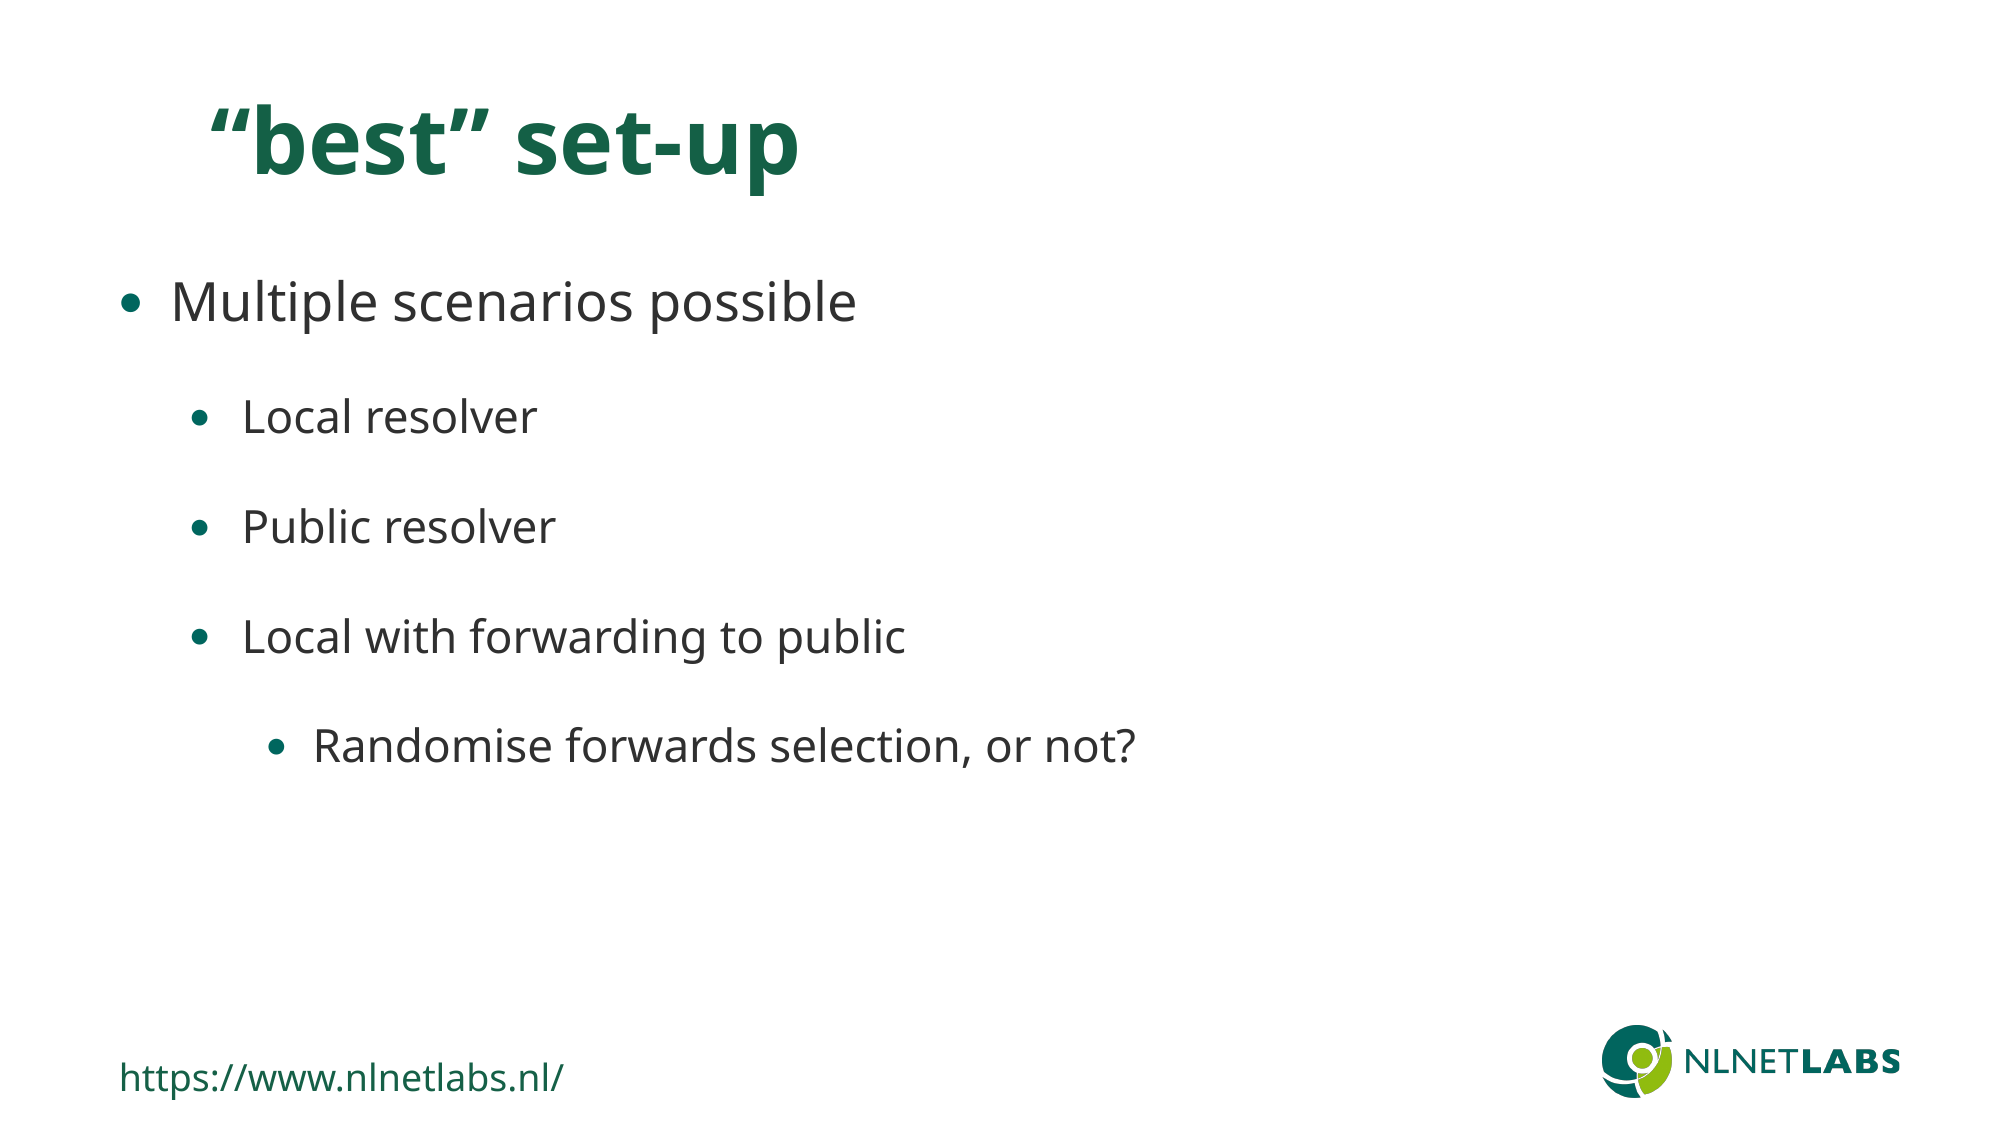

# “best” set-up
Multiple scenarios possible
Local resolver
Public resolver
Local with forwarding to public
Randomise forwards selection, or not?